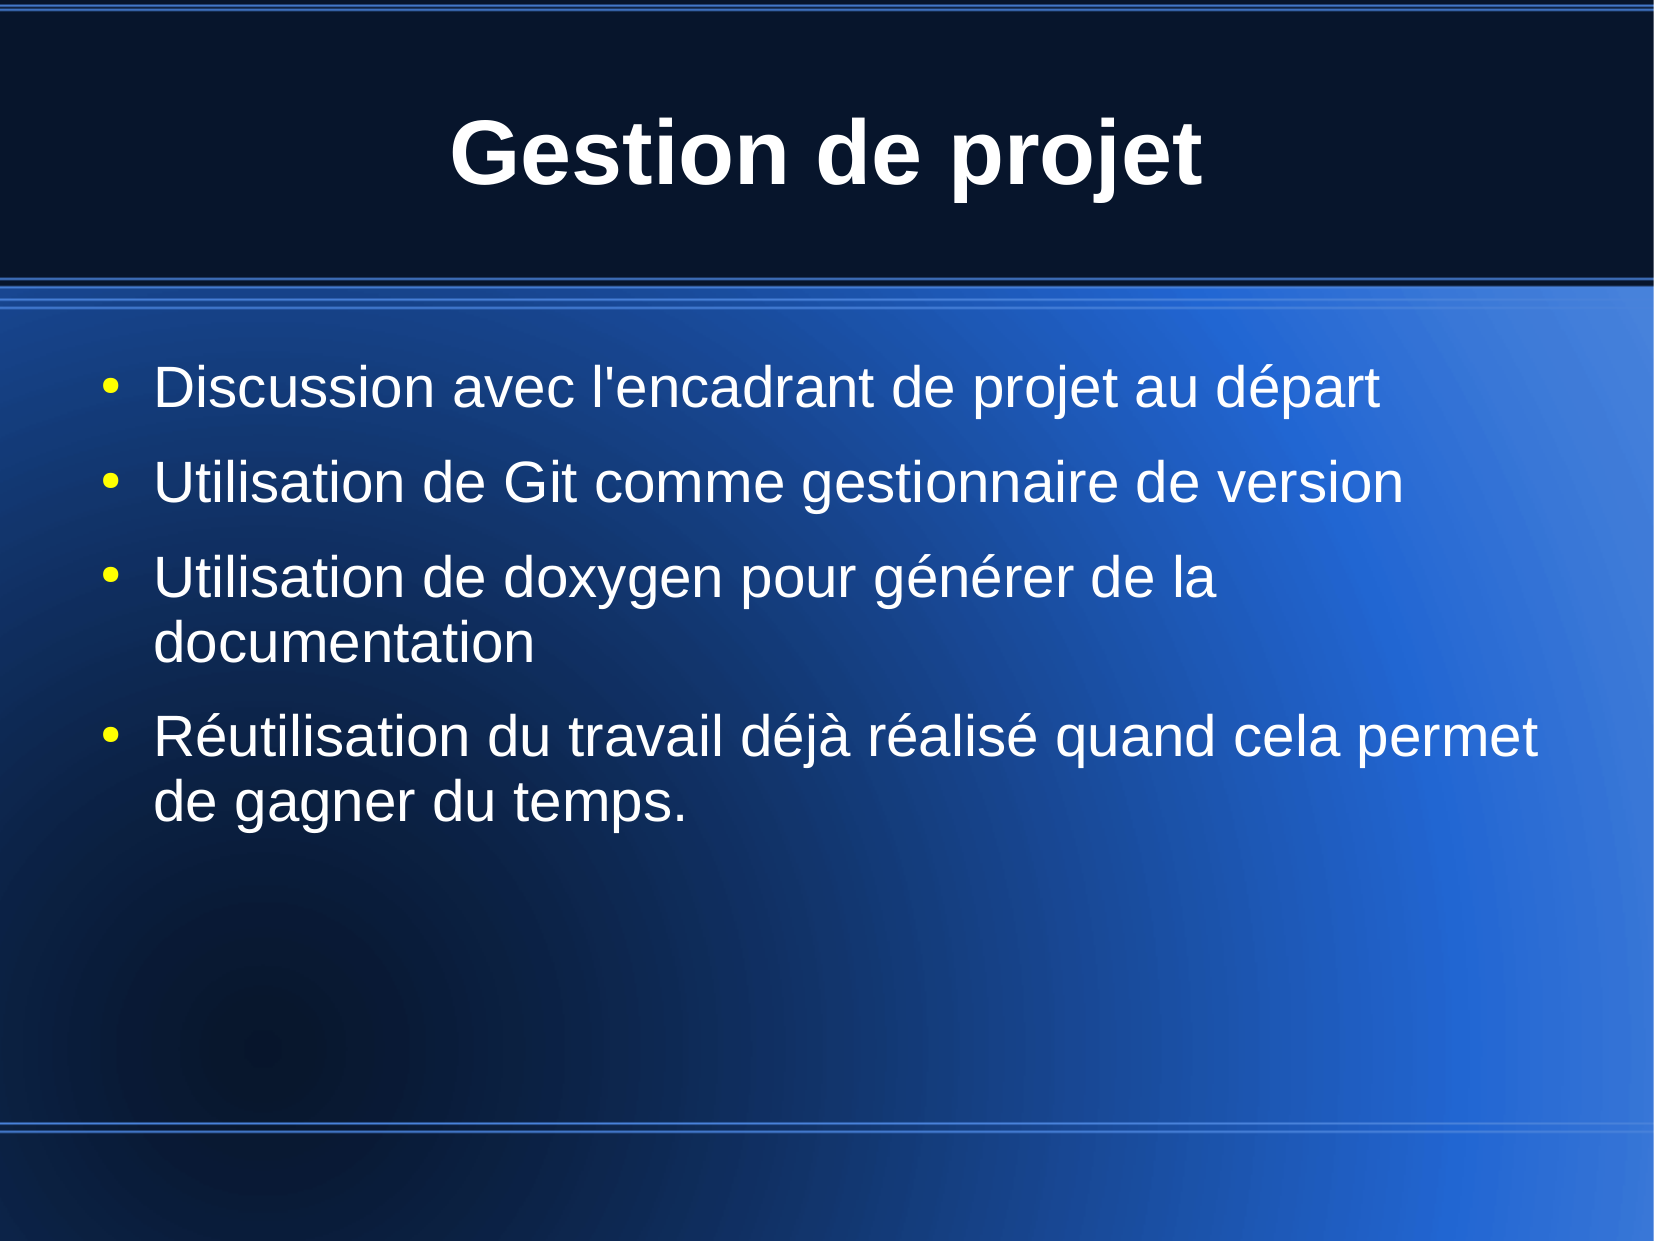

# Gestion de projet
Discussion avec l'encadrant de projet au départ
Utilisation de Git comme gestionnaire de version
Utilisation de doxygen pour générer de la documentation
Réutilisation du travail déjà réalisé quand cela permet de gagner du temps.